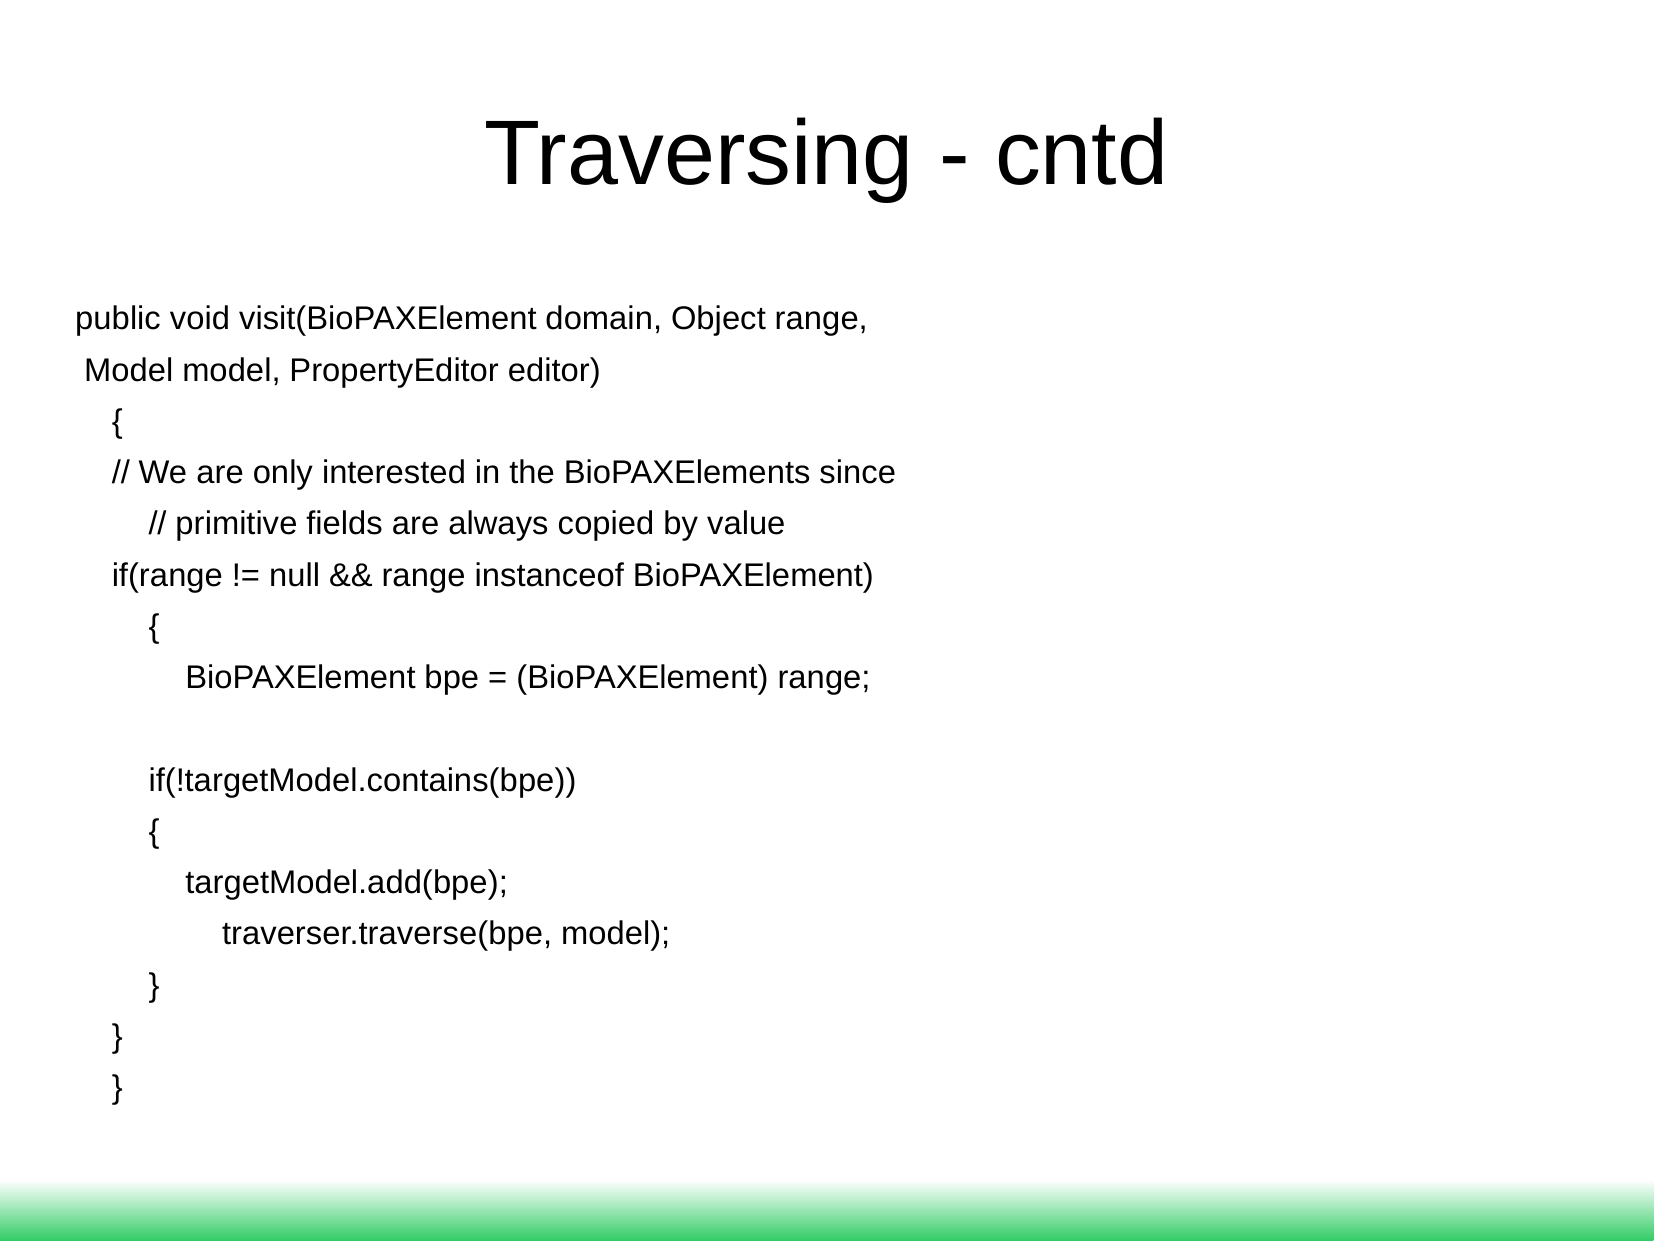

# Traversing - cntd
public void visit(BioPAXElement domain, Object range,
 Model model, PropertyEditor editor)
	{
 		// We are only interested in the BioPAXElements since
	 	// primitive fields are always copied by value
 		if(range != null && range instanceof BioPAXElement)
	 	{
		 	BioPAXElement bpe = (BioPAXElement) range;
 			if(!targetModel.contains(bpe))
 			{
 			targetModel.add(bpe);
		 	traverser.traverse(bpe, model);
 			}
 		}
	}